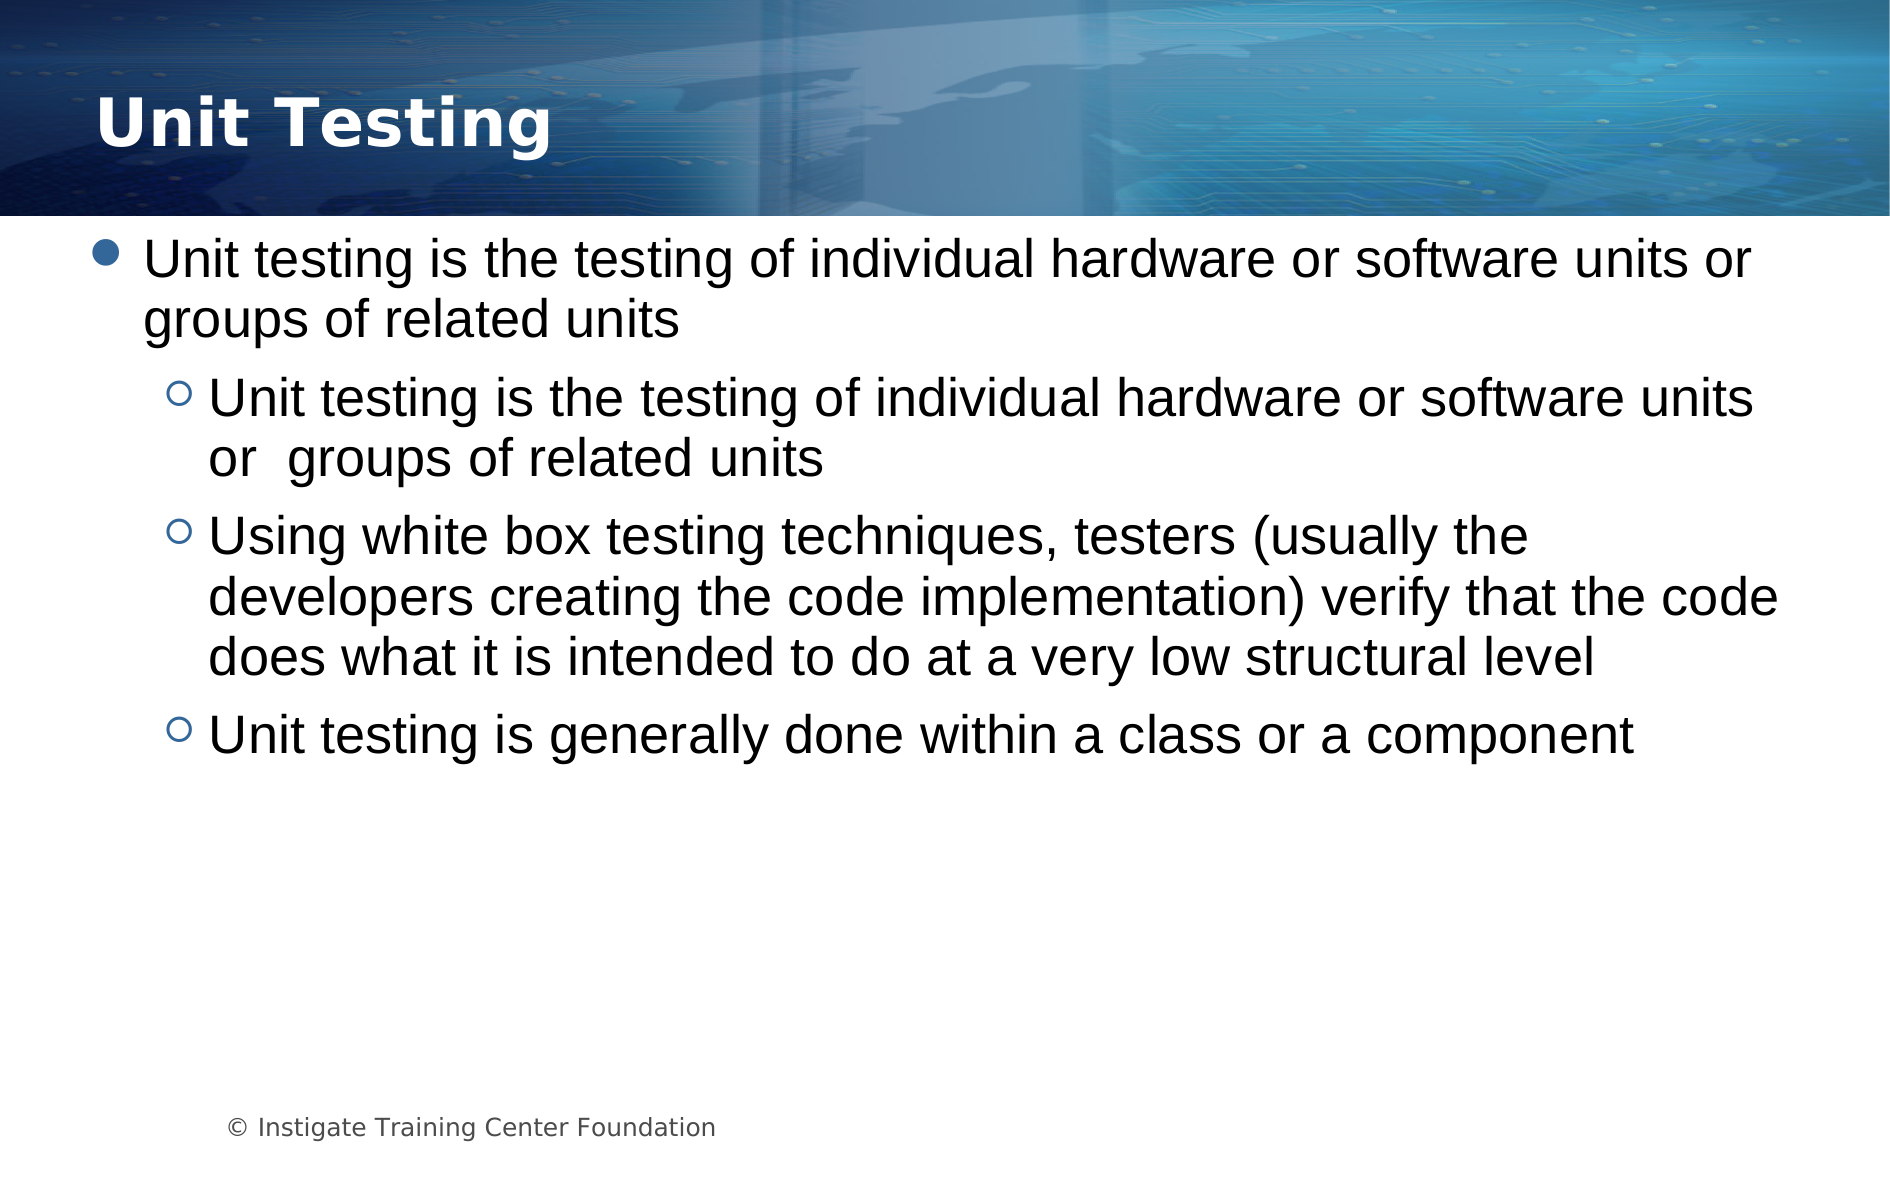

# Unit Testing
Unit testing is the testing of individual hardware or software units or groups of related units
Unit testing is the testing of individual hardware or software units or groups of related units
Using white box testing techniques, testers (usually the developers creating the code implementation) verify that the code does what it is intended to do at a very low structural level
Unit testing is generally done within a class or a component